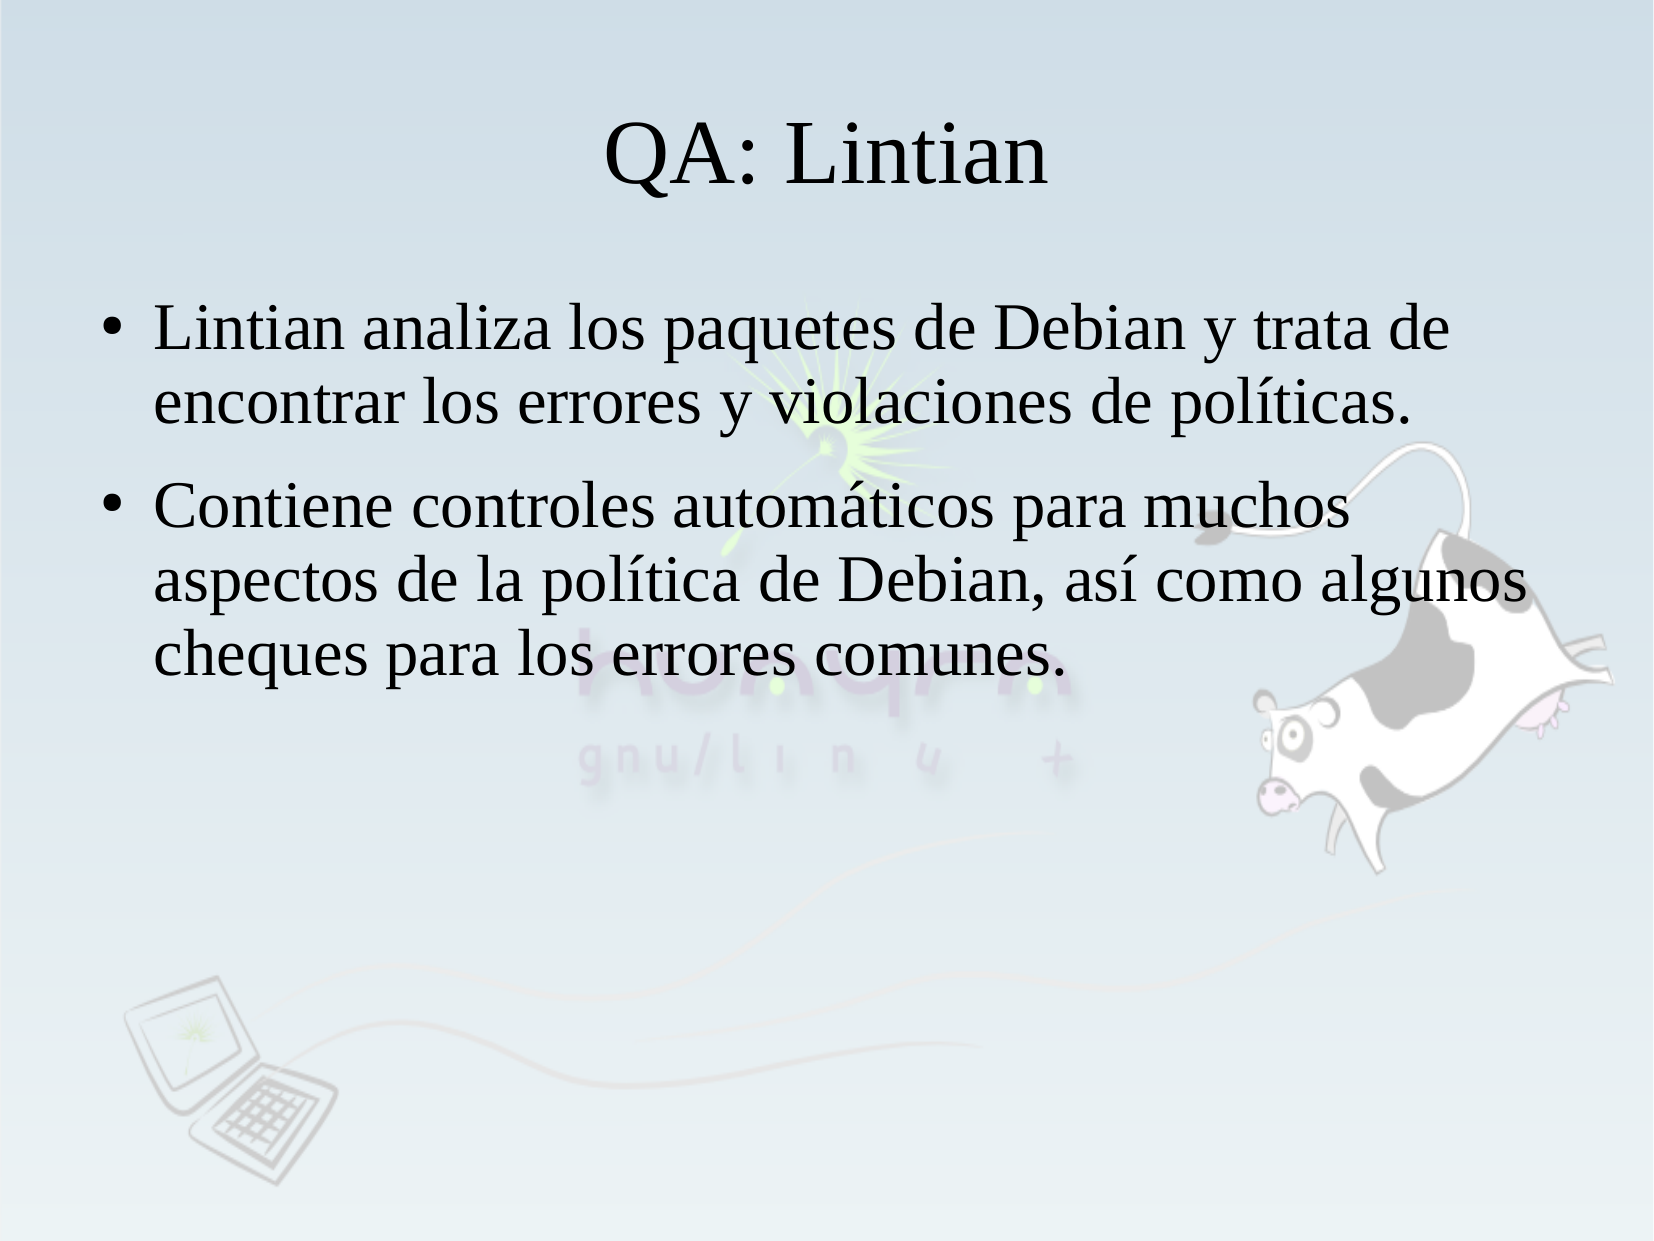

# QA: Lintian
Lintian analiza los paquetes de Debian y trata de encontrar los errores y violaciones de políticas.
Contiene controles automáticos para muchos aspectos de la política de Debian, así como algunos cheques para los errores comunes.